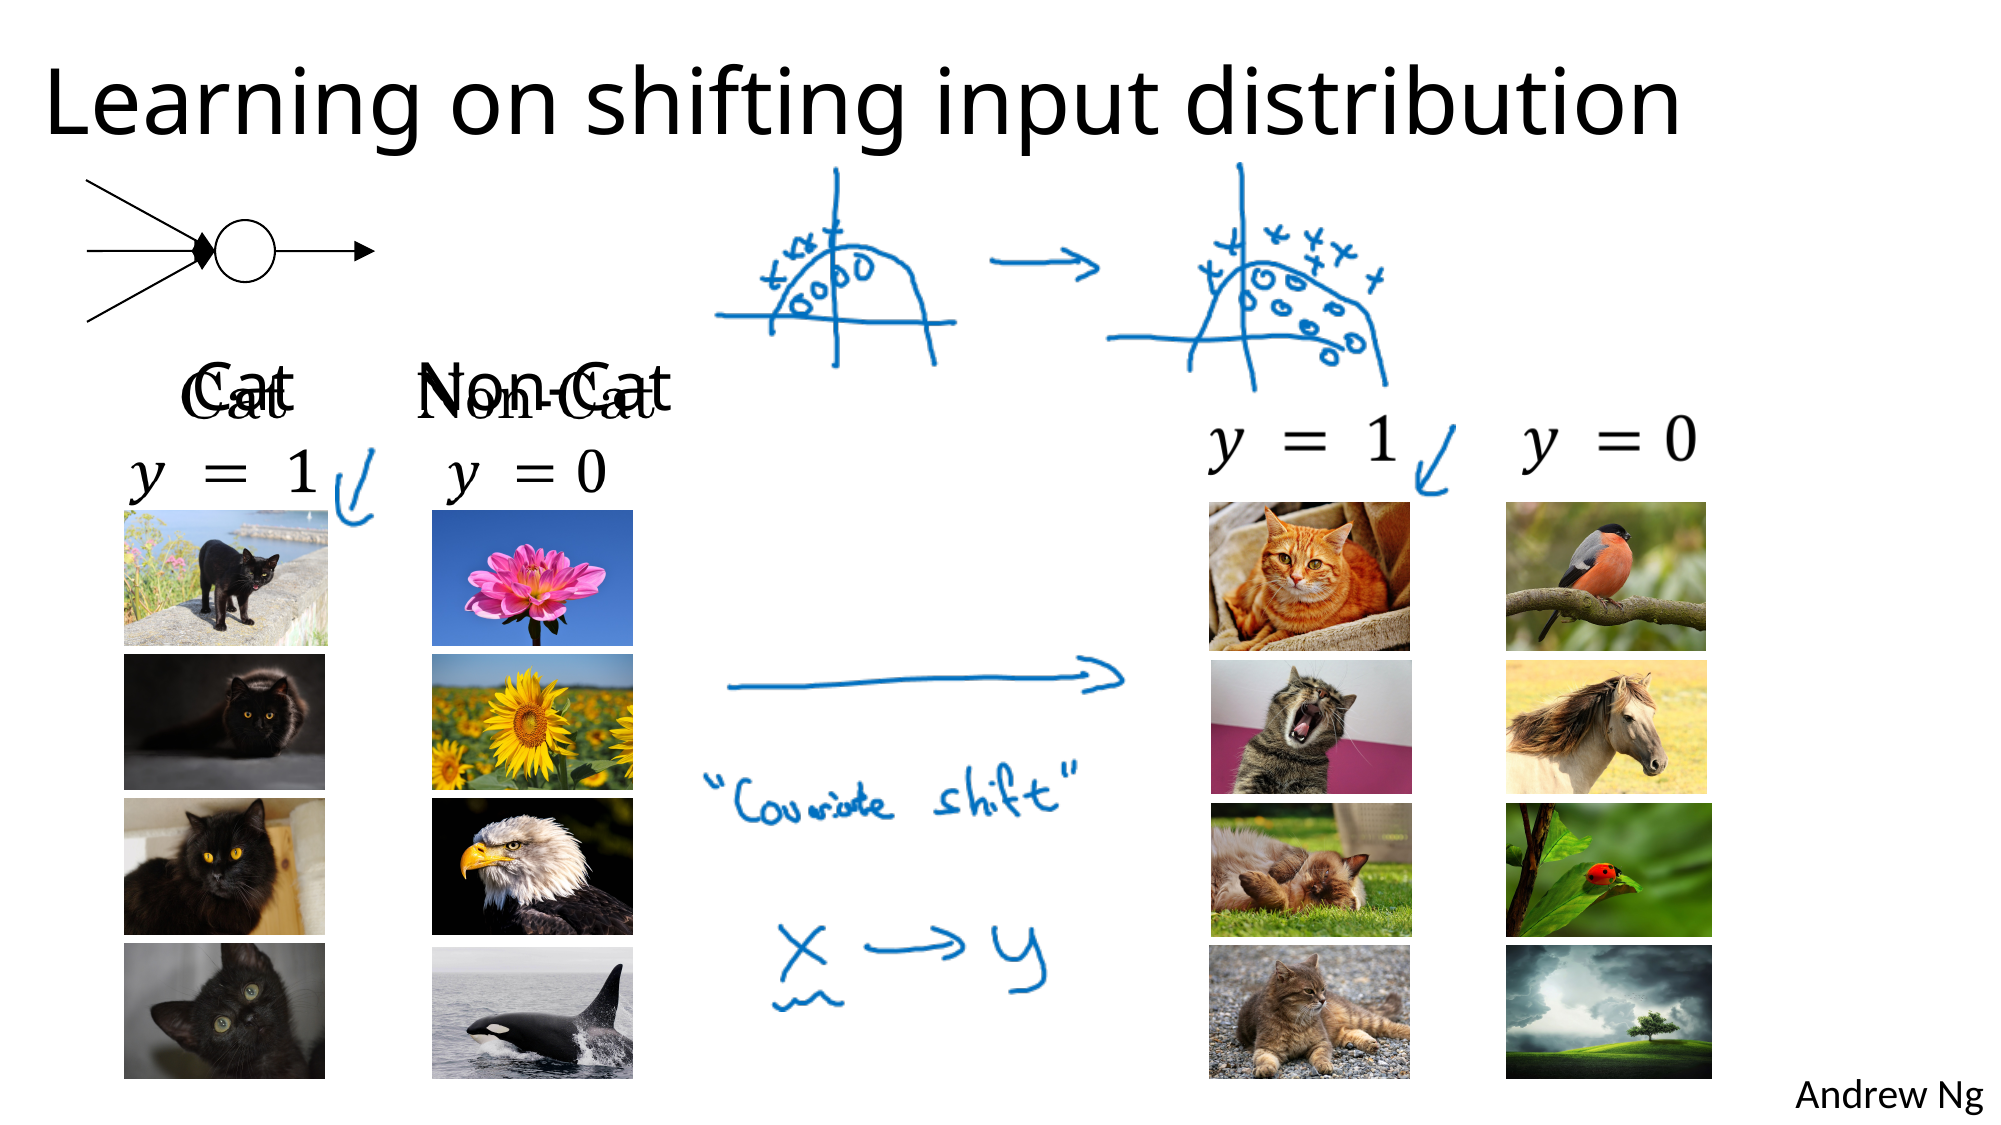

# Learning on shifting input distribution
 Cat
 Non-Cat